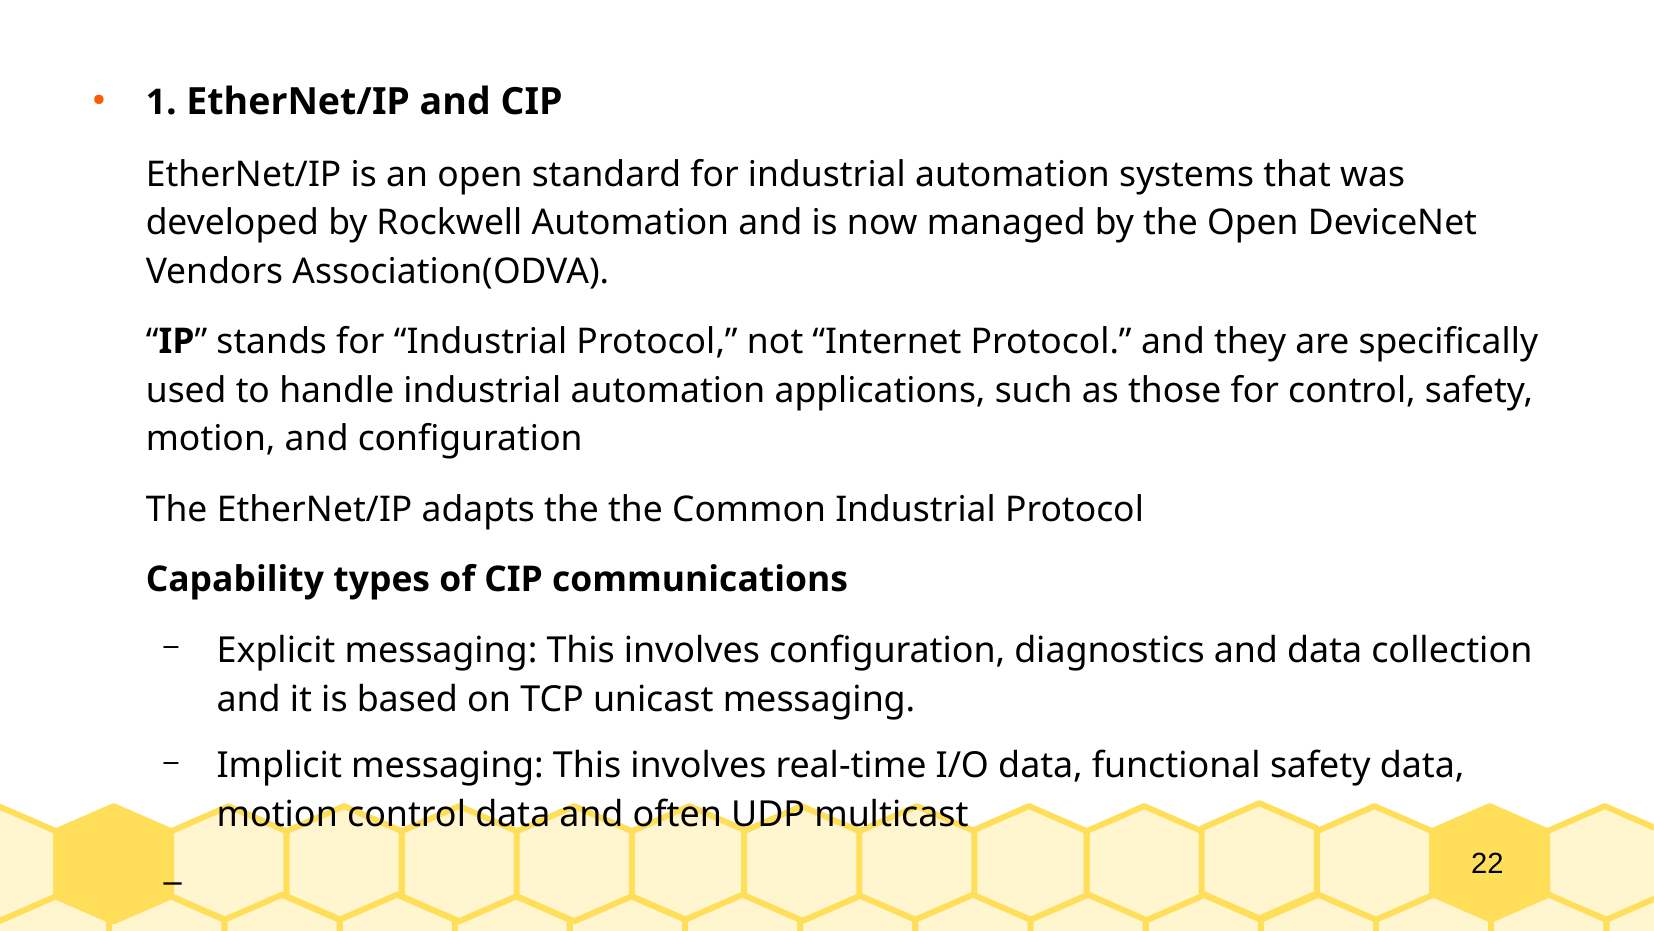

# 1. EtherNet/IP and CIP
EtherNet/IP is an open standard for industrial automation systems that was developed by Rockwell Automation and is now managed by the Open DeviceNet Vendors Association(ODVA).
“IP” stands for “Industrial Protocol,” not “Internet Protocol.” and they are specifically used to handle industrial automation applications, such as those for control, safety, motion, and configuration
The EtherNet/IP adapts the the Common Industrial Protocol
Capability types of CIP communications
Explicit messaging: This involves configuration, diagnostics and data collection and it is based on TCP unicast messaging.
Implicit messaging: This involves real-time I/O data, functional safety data, motion control data and often UDP multicast